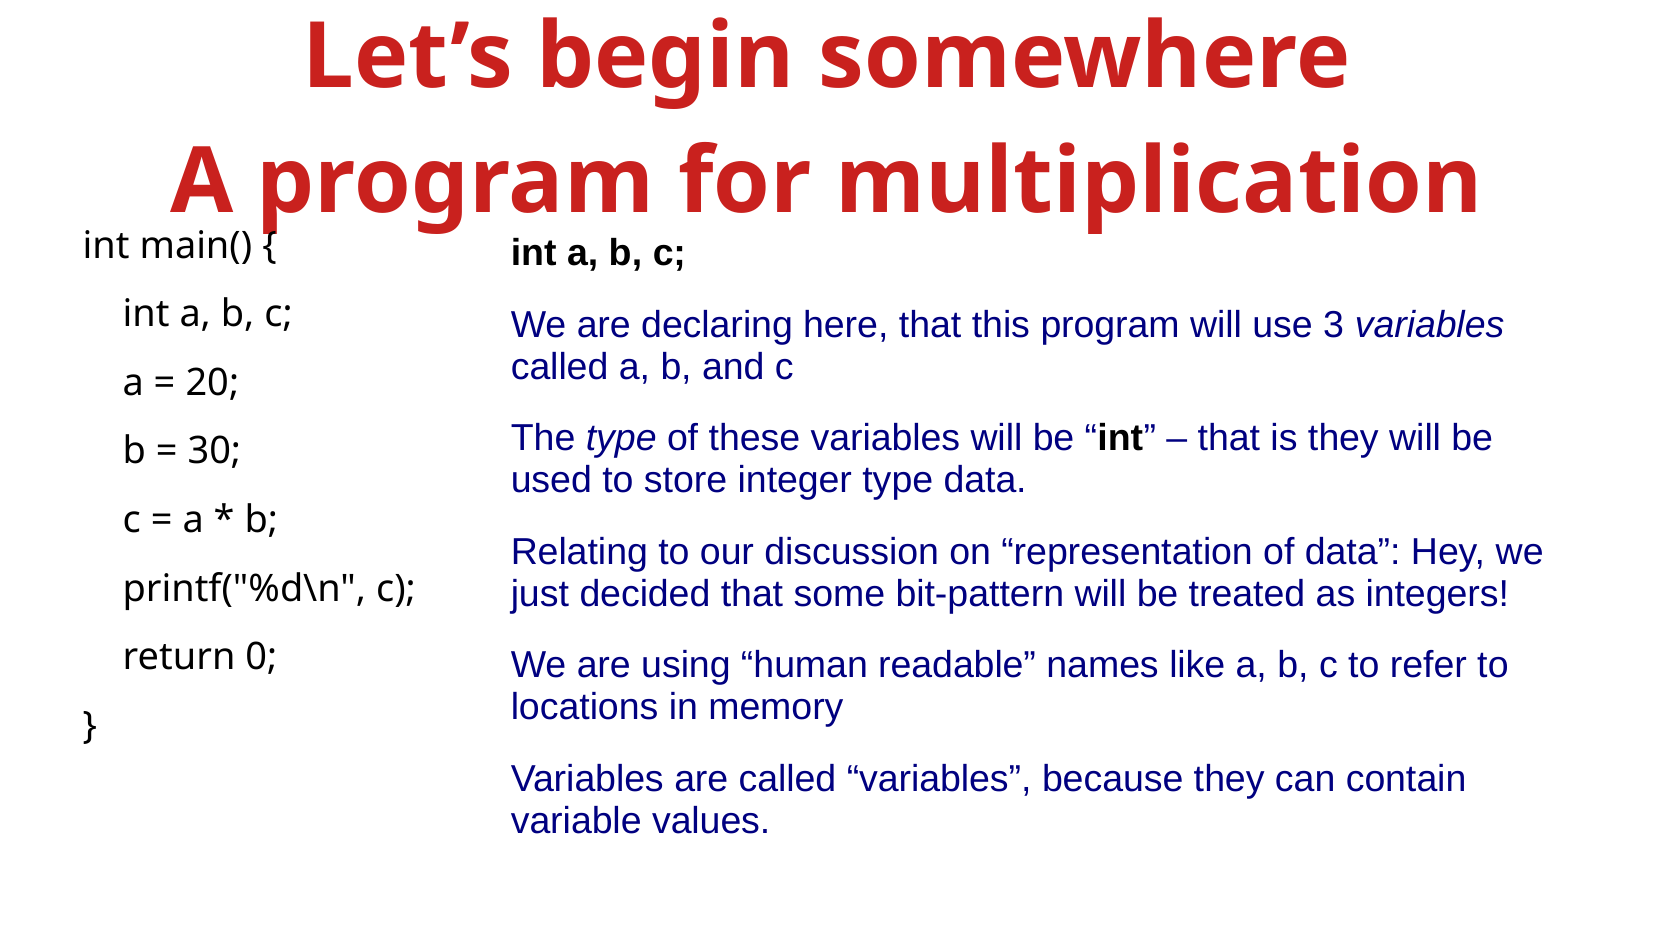

# Let’s begin somewhere A program for multiplication
int main() {
 int a, b, c;
 a = 20;
 b = 30;
 c = a * b;
 printf("%d\n", c);
 return 0;
}
int a, b, c;
We are declaring here, that this program will use 3 variables called a, b, and c
The type of these variables will be “int” – that is they will be used to store integer type data.
Relating to our discussion on “representation of data”: Hey, we just decided that some bit-pattern will be treated as integers!
We are using “human readable” names like a, b, c to refer to locations in memory
Variables are called “variables”, because they can contain variable values.